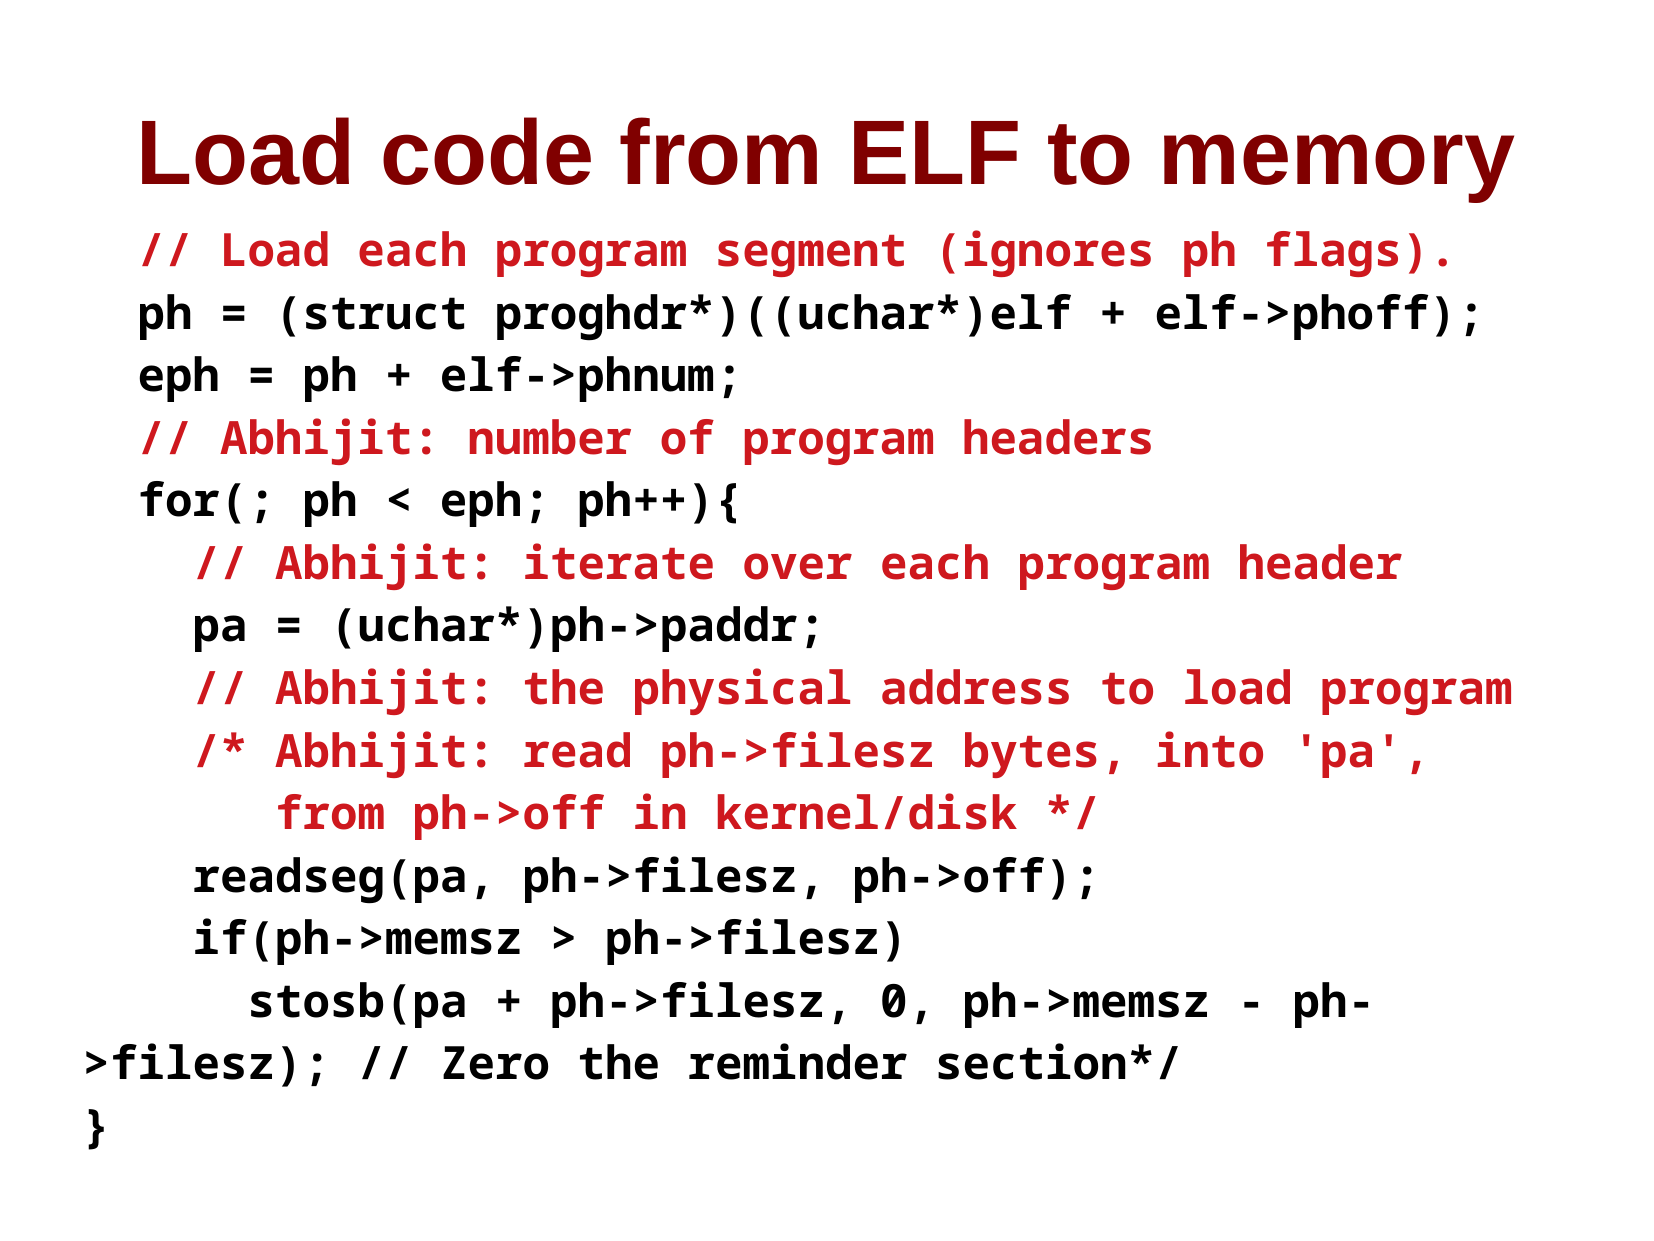

# Load code from ELF to memory
 // Load each program segment (ignores ph flags).
 ph = (struct proghdr*)((uchar*)elf + elf->phoff);
 eph = ph + elf->phnum;
 // Abhijit: number of program headers
 for(; ph < eph; ph++){
 // Abhijit: iterate over each program header
 pa = (uchar*)ph->paddr;
 // Abhijit: the physical address to load program
 /* Abhijit: read ph->filesz bytes, into 'pa',
 from ph->off in kernel/disk */
 readseg(pa, ph->filesz, ph->off);
 if(ph->memsz > ph->filesz)
 stosb(pa + ph->filesz, 0, ph->memsz - ph->filesz); // Zero the reminder section*/
}